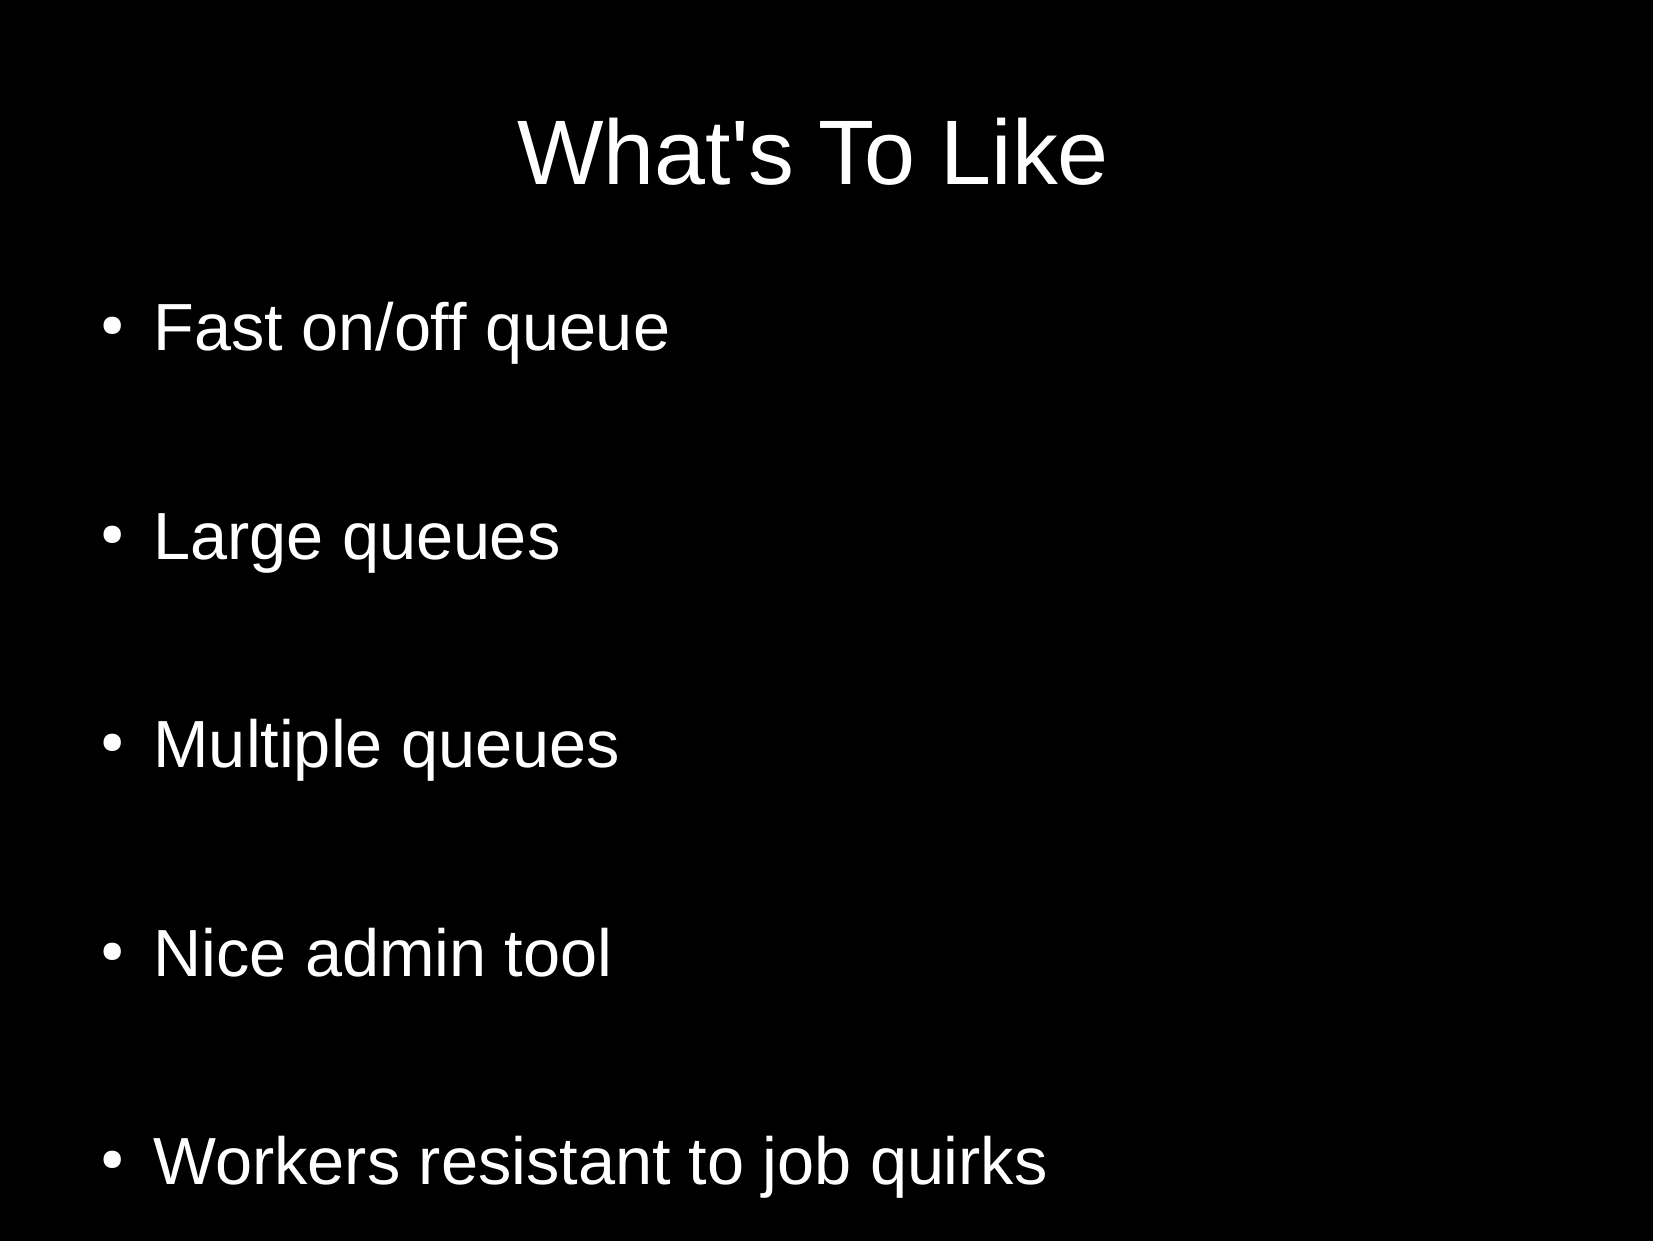

# What's To Like
Fast on/off queue
Large queues
Multiple queues
Nice admin tool
Workers resistant to job quirks